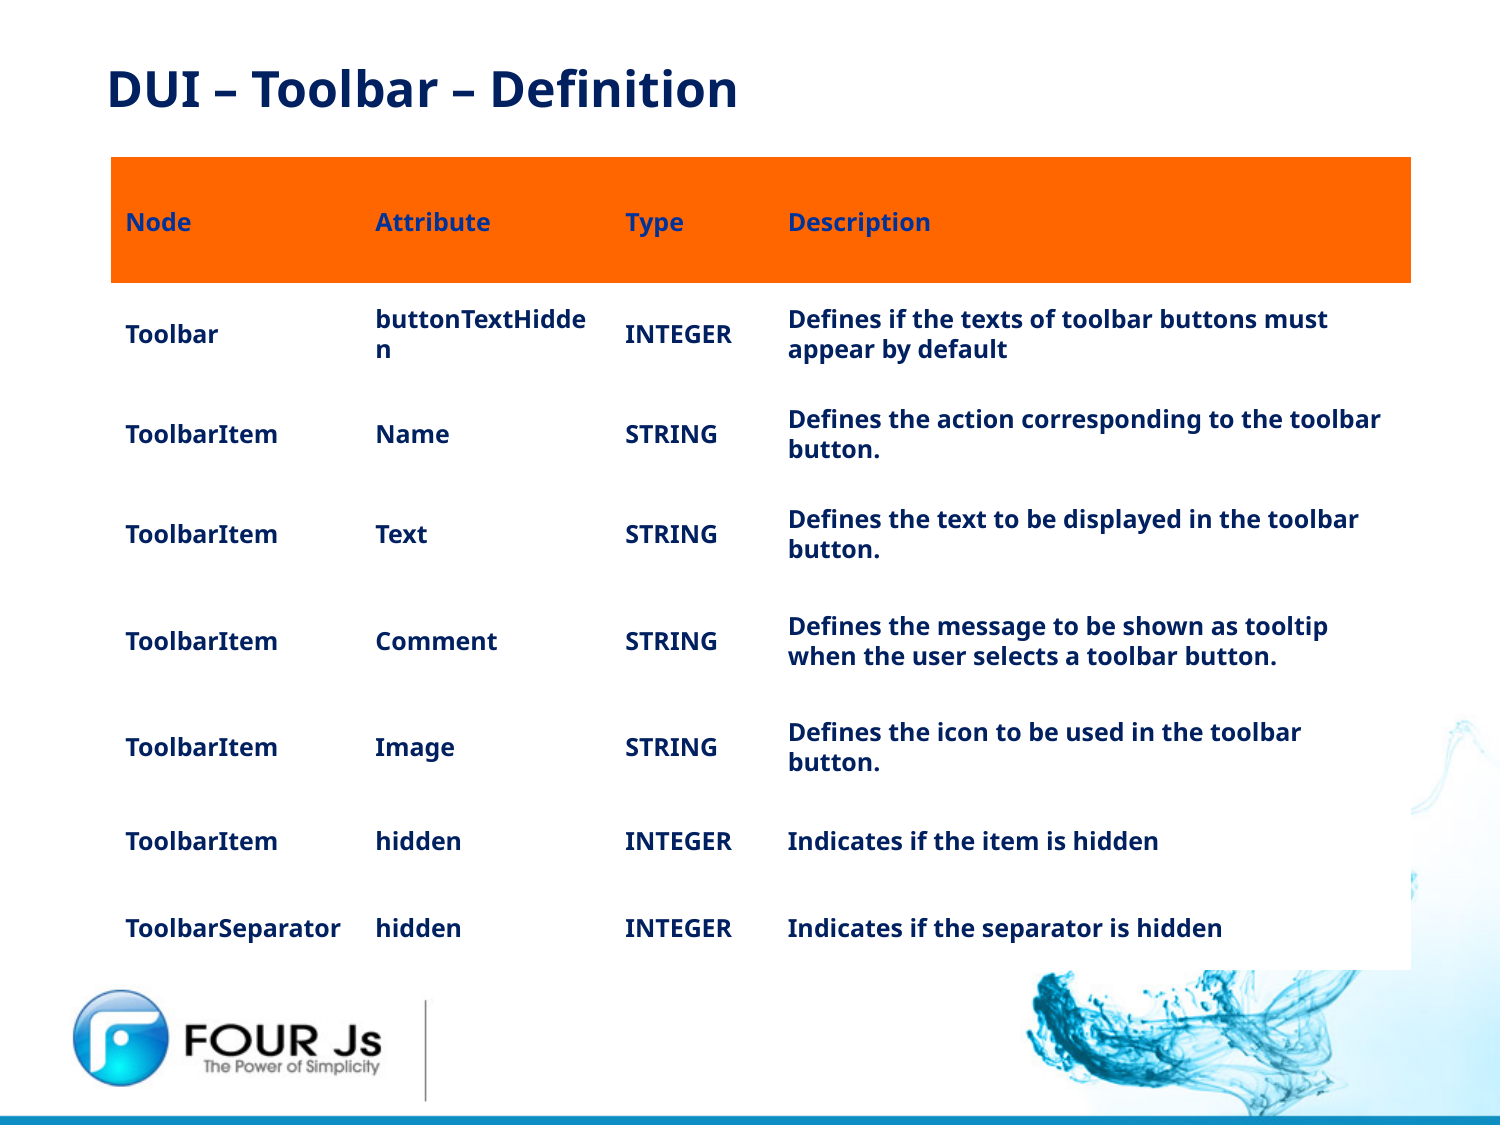

# DUI – Toolbar – Definition
| Node | Attribute | Type | Description |
| --- | --- | --- | --- |
| Toolbar | buttonTextHidden | INTEGER | Defines if the texts of toolbar buttons must appear by default |
| ToolbarItem | Name | STRING | Defines the action corresponding to the toolbar button. |
| ToolbarItem | Text | STRING | Defines the text to be displayed in the toolbar button. |
| ToolbarItem | Comment | STRING | Defines the message to be shown as tooltip when the user selects a toolbar button. |
| ToolbarItem | Image | STRING | Defines the icon to be used in the toolbar button. |
| ToolbarItem | hidden | INTEGER | Indicates if the item is hidden |
| ToolbarSeparator | hidden | INTEGER | Indicates if the separator is hidden |